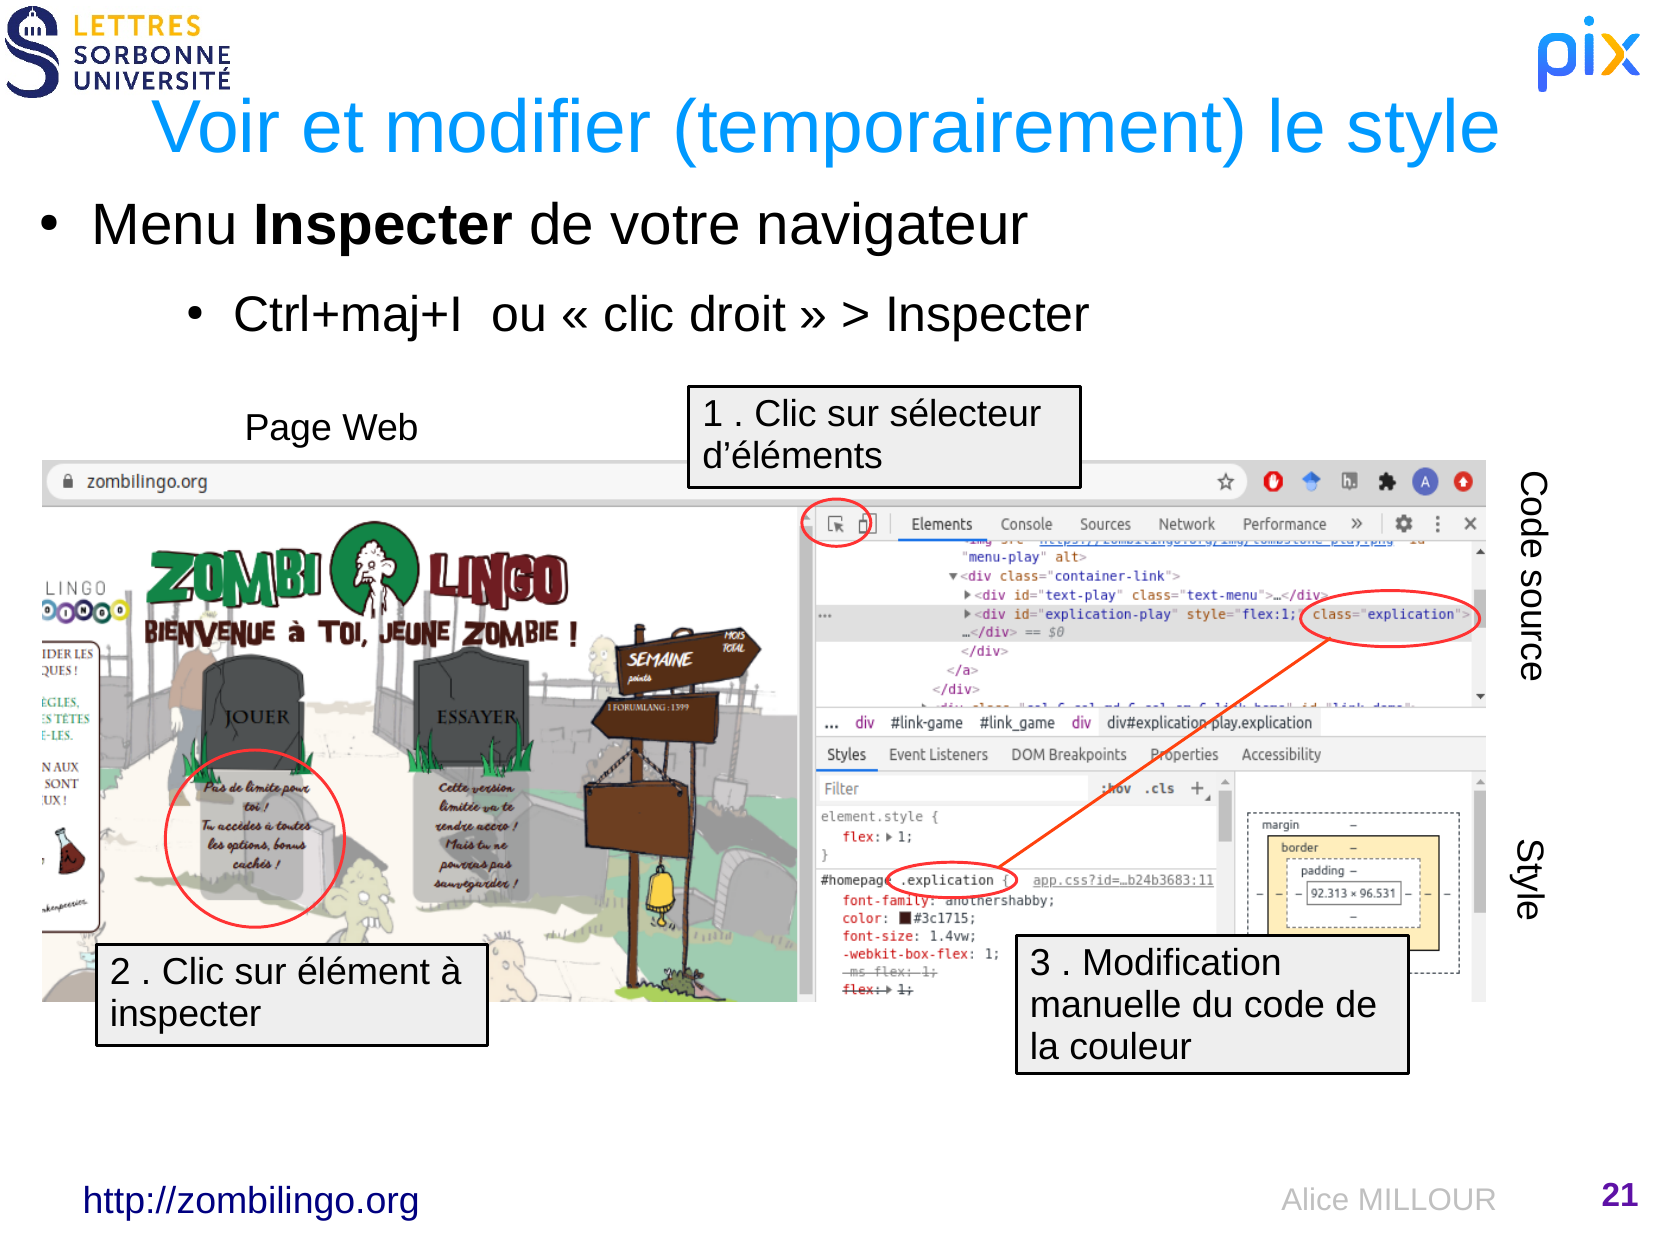

# Voir et modifier (temporairement) le style
Menu Inspecter de votre navigateur
Ctrl+maj+I ou « clic droit » > Inspecter
1 . Clic sur sélecteur d’éléments
Page Web
Code source
Style
3 . Modification manuelle du code de la couleur
2 . Clic sur élément à inspecter
http://zombilingo.org